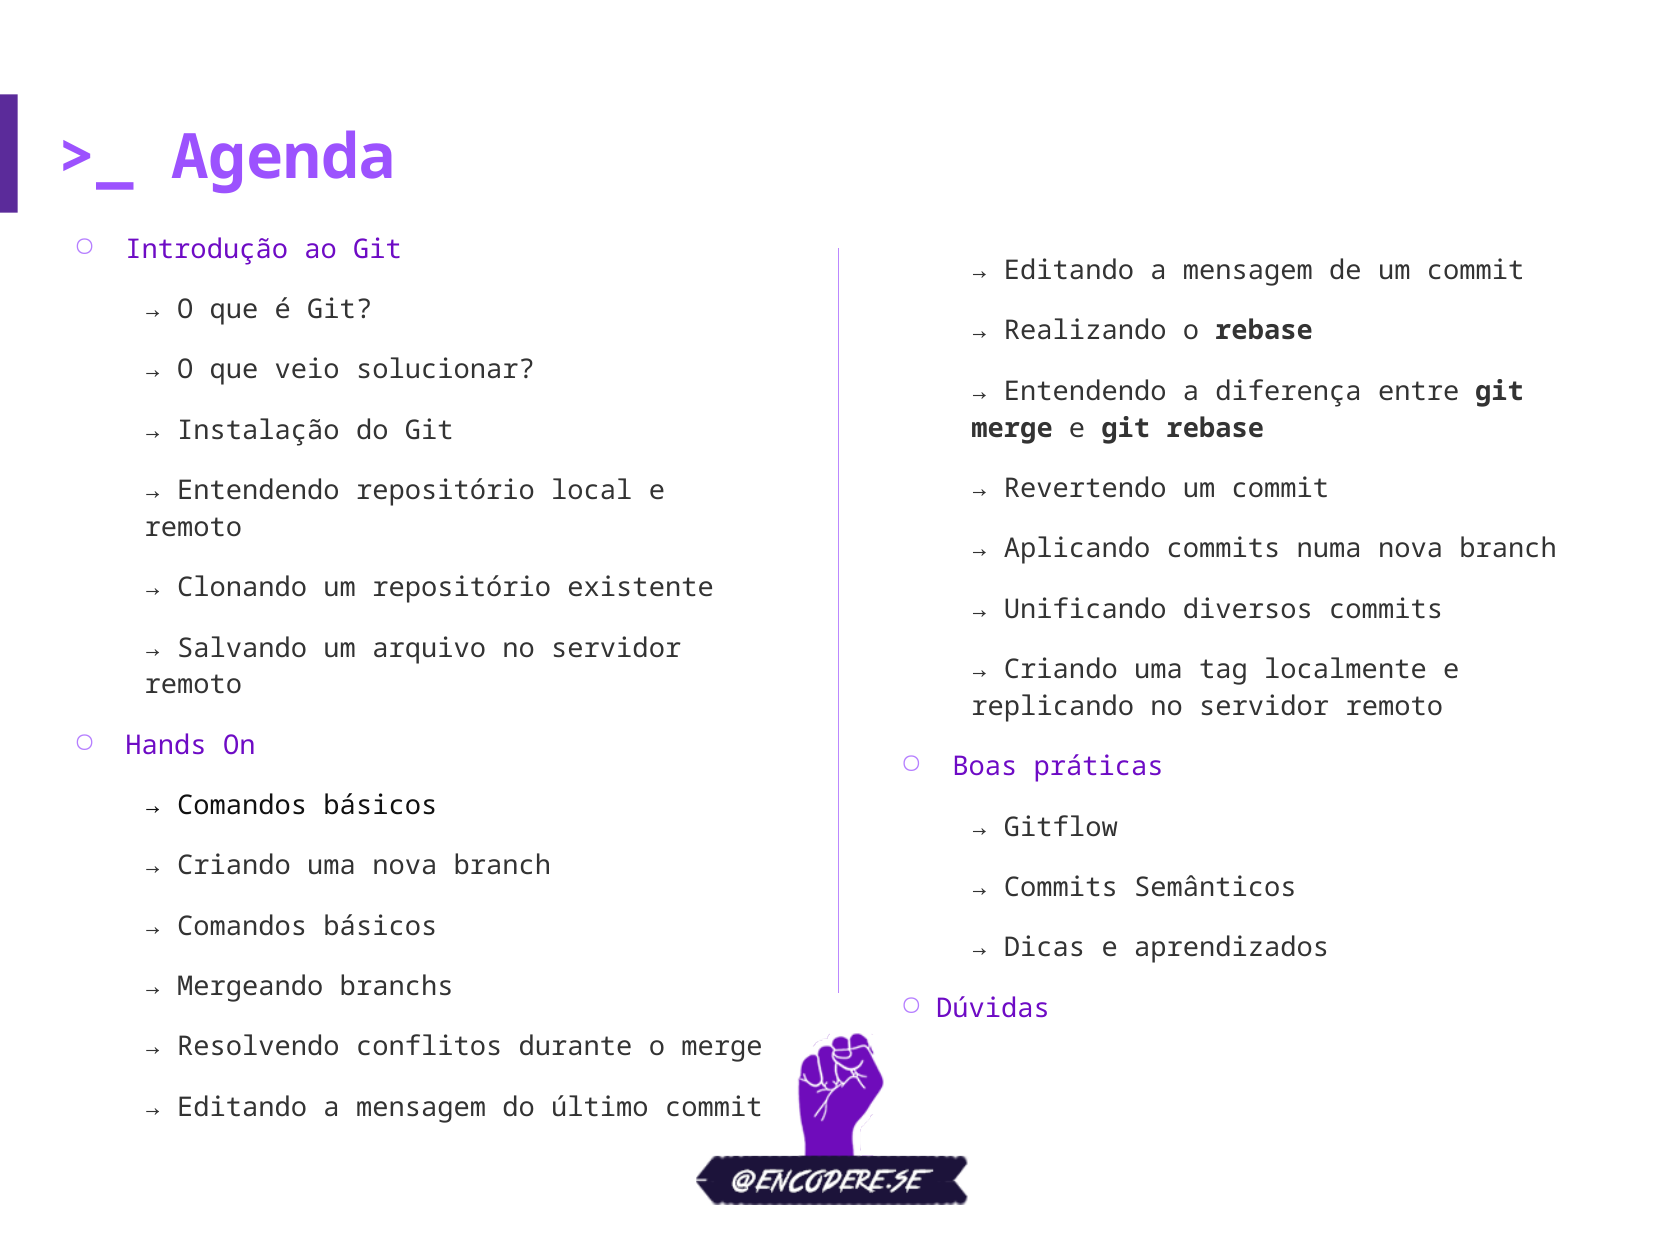

# >_ Agenda
 Introdução ao Git
→ O que é Git?
→ O que veio solucionar?
→ Instalação do Git
→ Entendendo repositório local e remoto
→ Clonando um repositório existente
→ Salvando um arquivo no servidor remoto
 Hands On
→ Comandos básicos
→ Criando uma nova branch
→ Comandos básicos
→ Mergeando branchs
→ Resolvendo conflitos durante o merge
→ Editando a mensagem do último commit
→ Editando a mensagem de um commit
→ Realizando o rebase
→ Entendendo a diferença entre git merge e git rebase
→ Revertendo um commit
→ Aplicando commits numa nova branch
→ Unificando diversos commits
→ Criando uma tag localmente e replicando no servidor remoto
 Boas práticas
→ Gitflow
→ Commits Semânticos
→ Dicas e aprendizados
Dúvidas